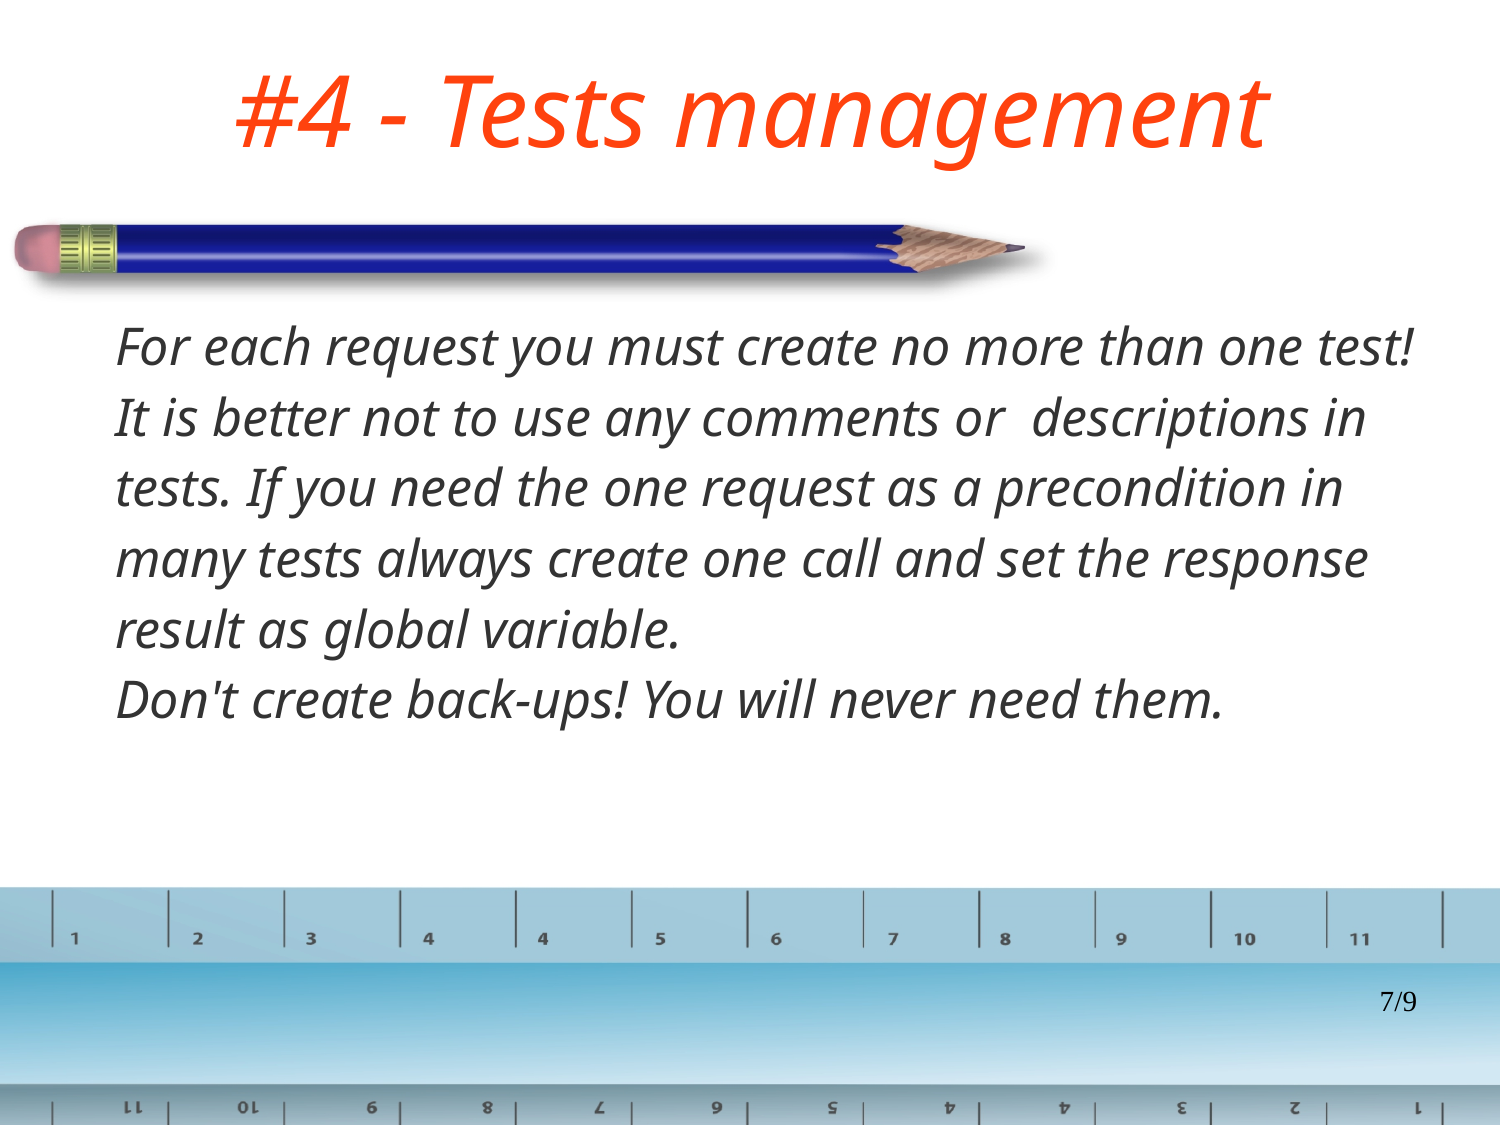

# #4 - Tests management
For each request you must create no more than one test! It is better not to use any comments or descriptions in tests. If you need the one request as a precondition in many tests always create one call and set the response result as global variable.
Don't create back-ups! You will never need them.